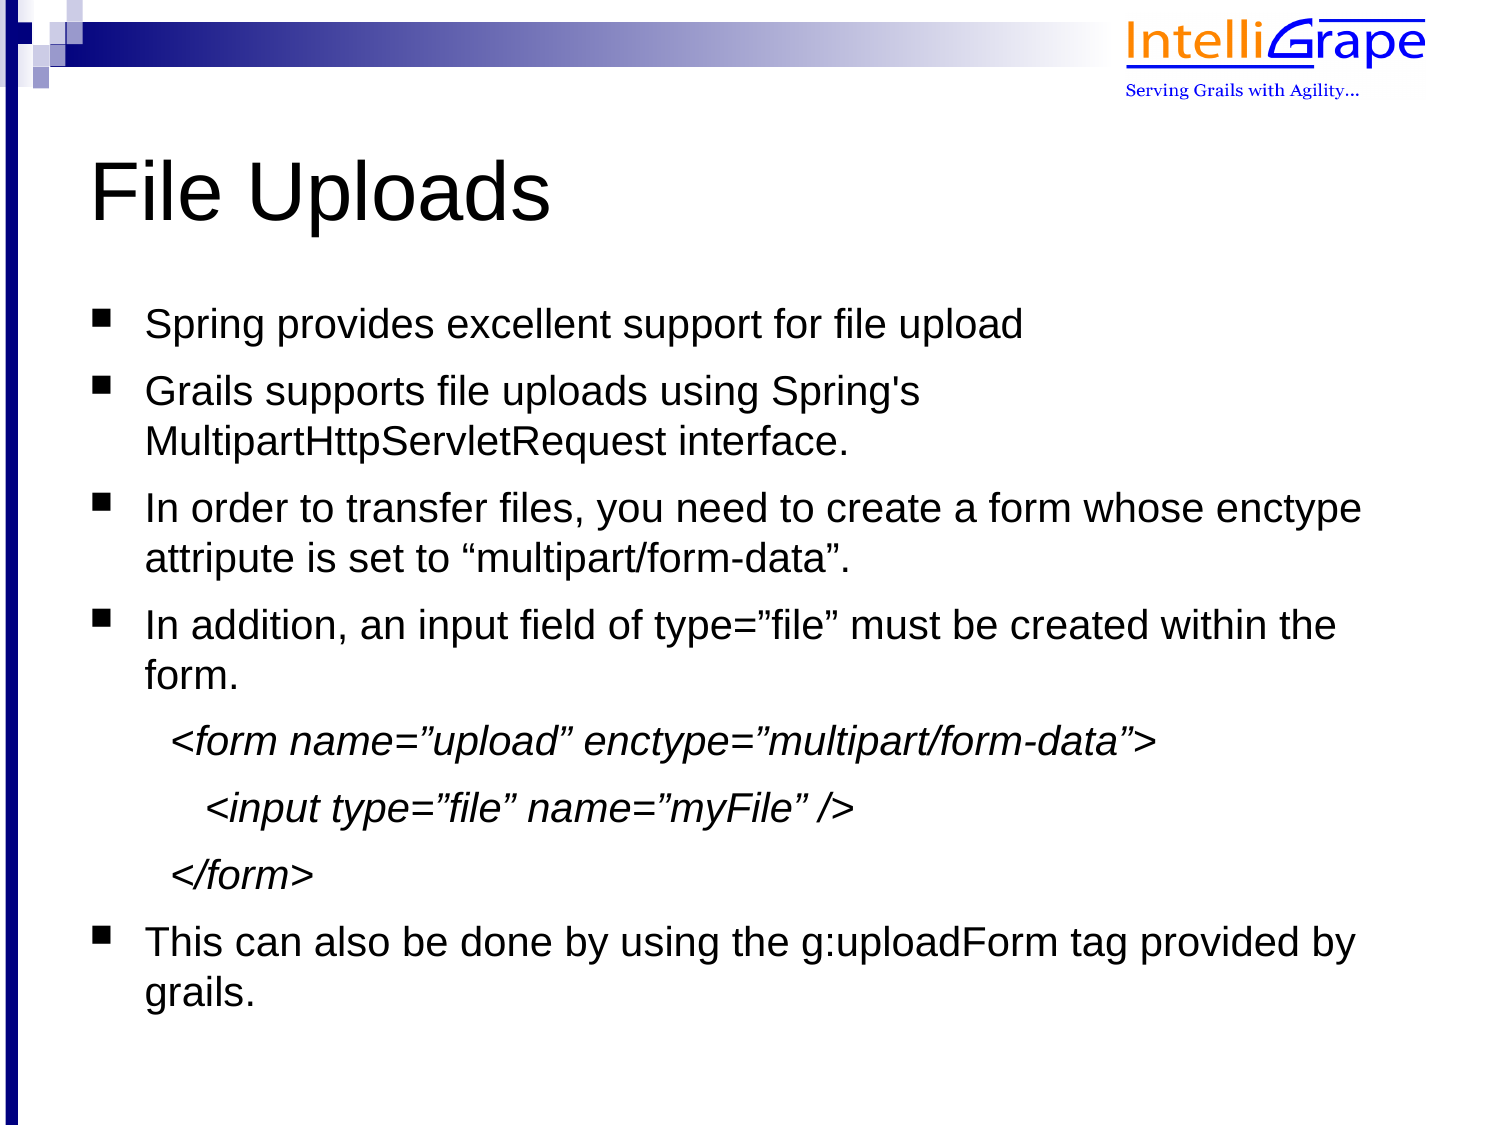

# File Uploads
Spring provides excellent support for file upload
Grails supports file uploads using Spring's MultipartHttpServletRequest interface.
In order to transfer files, you need to create a form whose enctype attripute is set to “multipart/form-data”.
In addition, an input field of type=”file” must be created within the form.
 <form name=”upload” enctype=”multipart/form-data”>
 <input type=”file” name=”myFile” />
 </form>
This can also be done by using the g:uploadForm tag provided by grails.